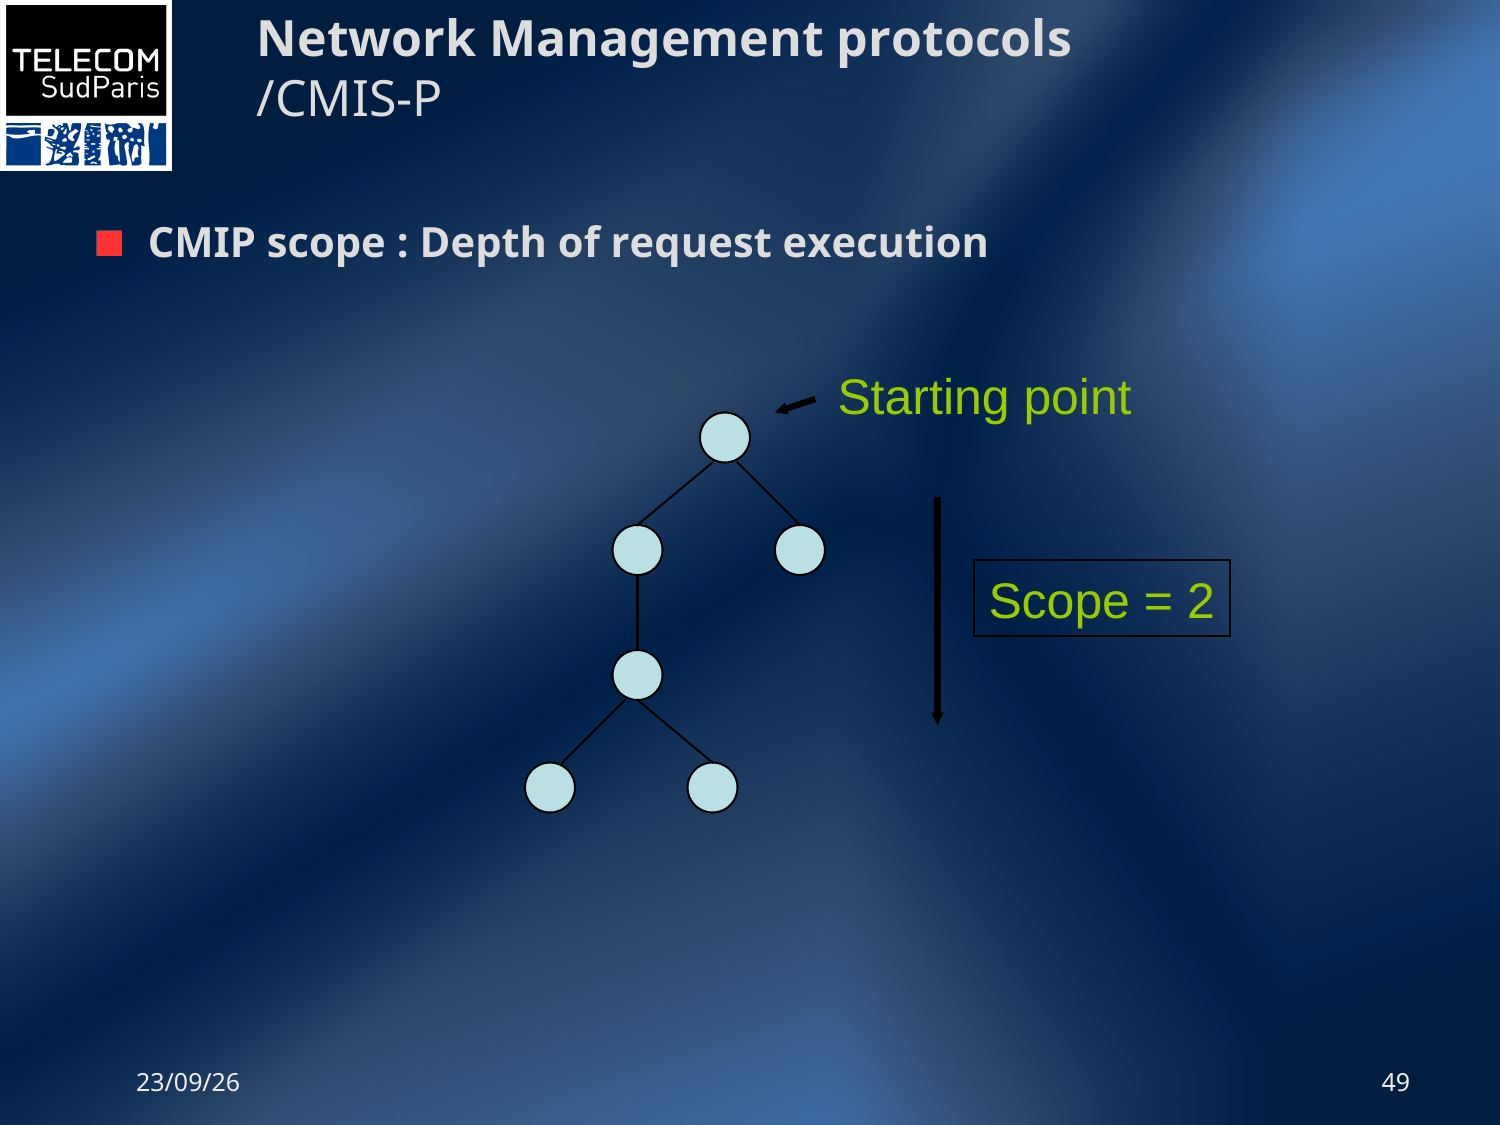

# Network Management protocols /CMIS-P
CMIP scope : Depth of request execution
Starting point
Scope = 2
49